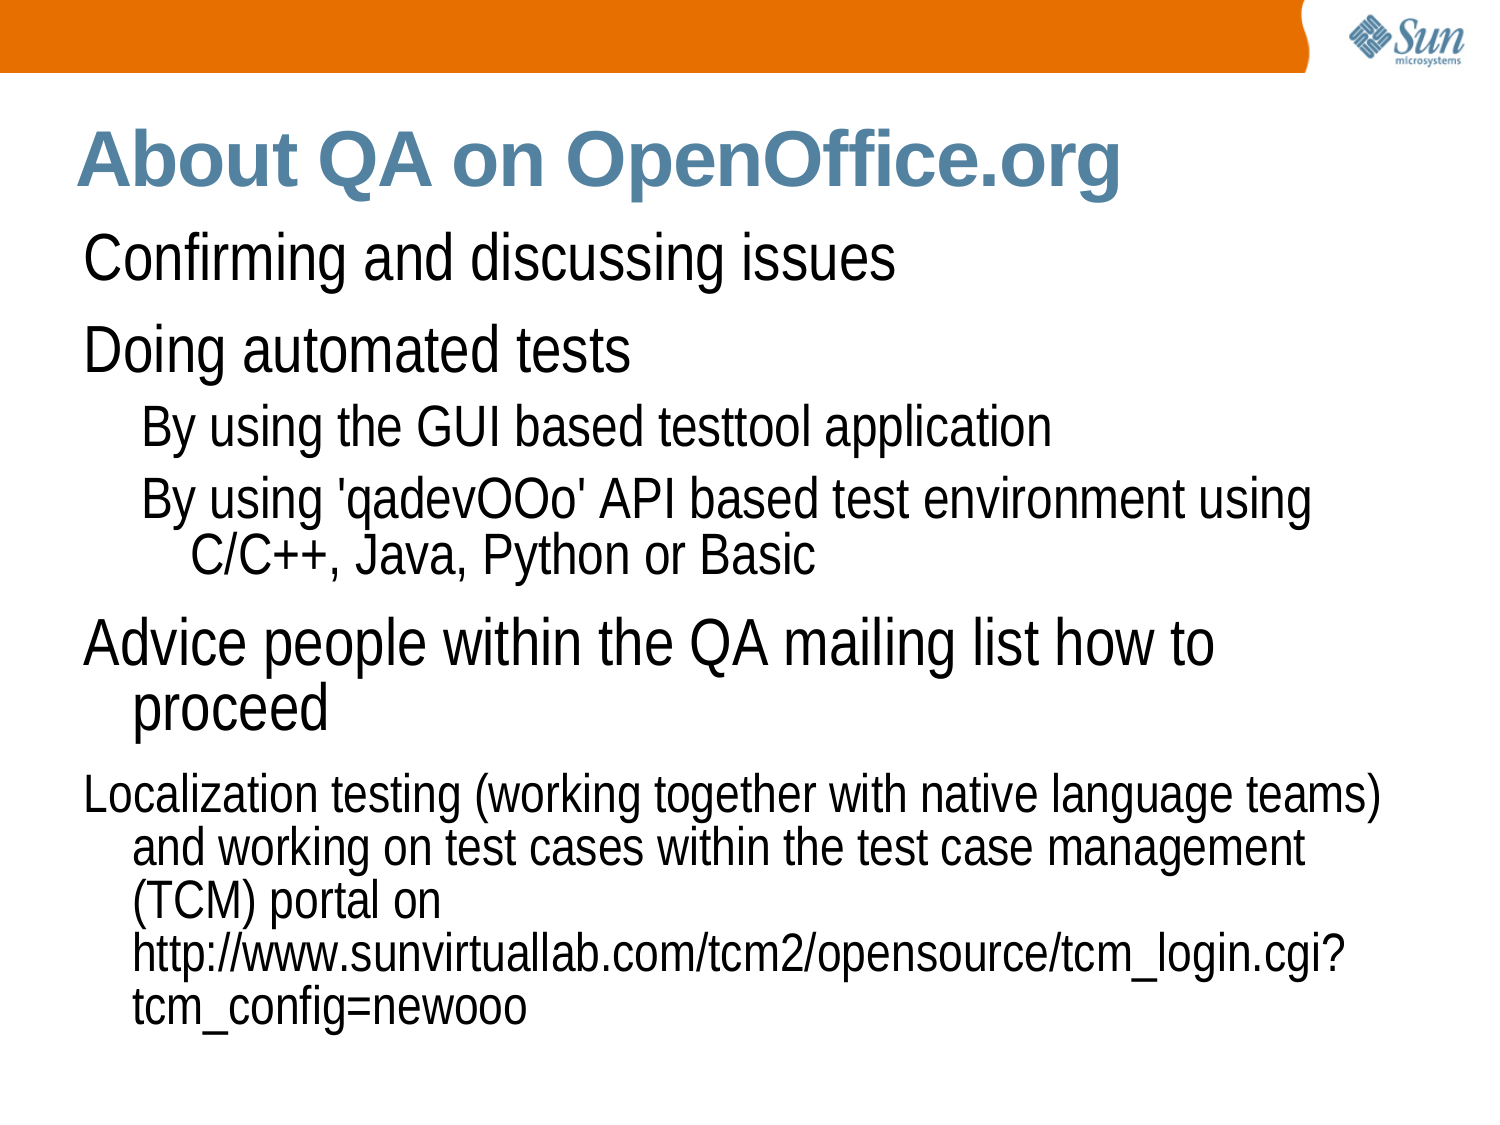

# About QA on OpenOffice.org
Confirming and discussing issues
Doing automated tests
By using the GUI based testtool application
By using 'qadevOOo' API based test environment using C/C++, Java, Python or Basic
Advice people within the QA mailing list how to proceed
Localization testing (working together with native language teams) and working on test cases within the test case management (TCM) portal on http://www.sunvirtuallab.com/tcm2/opensource/tcm_login.cgi?tcm_config=newooo